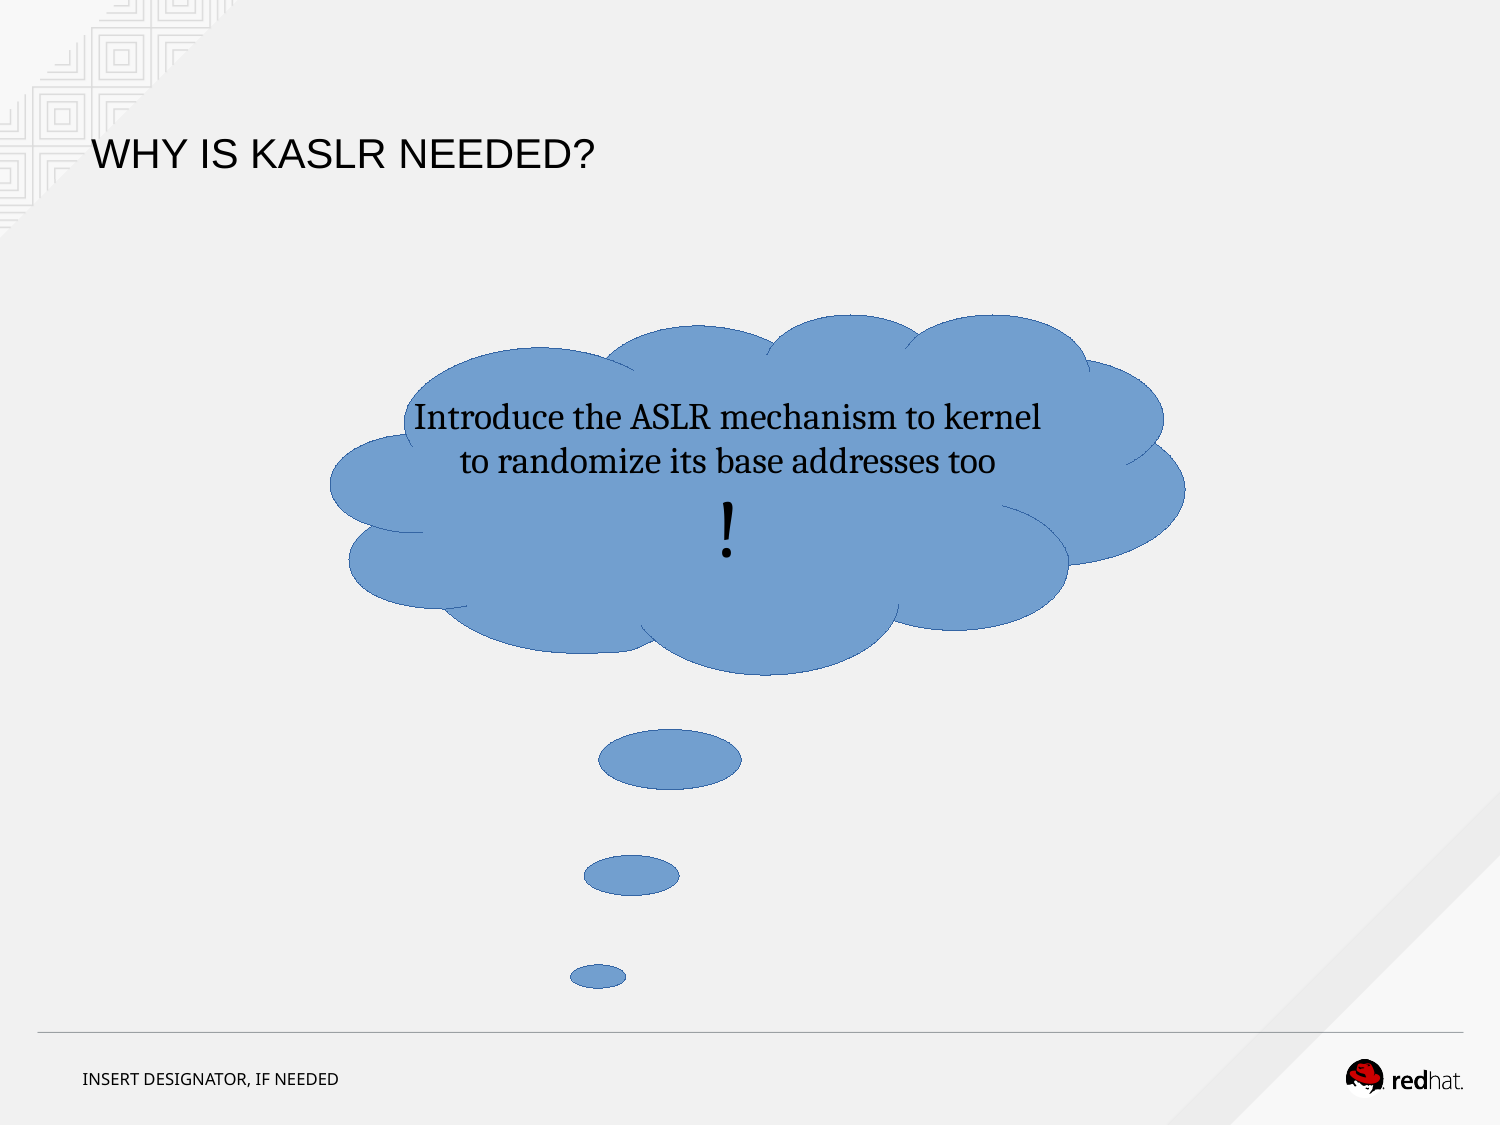

# WHY IS KASLR NEEDED?
Introduce the ASLR mechanism to kernel
to randomize its base addresses too
!